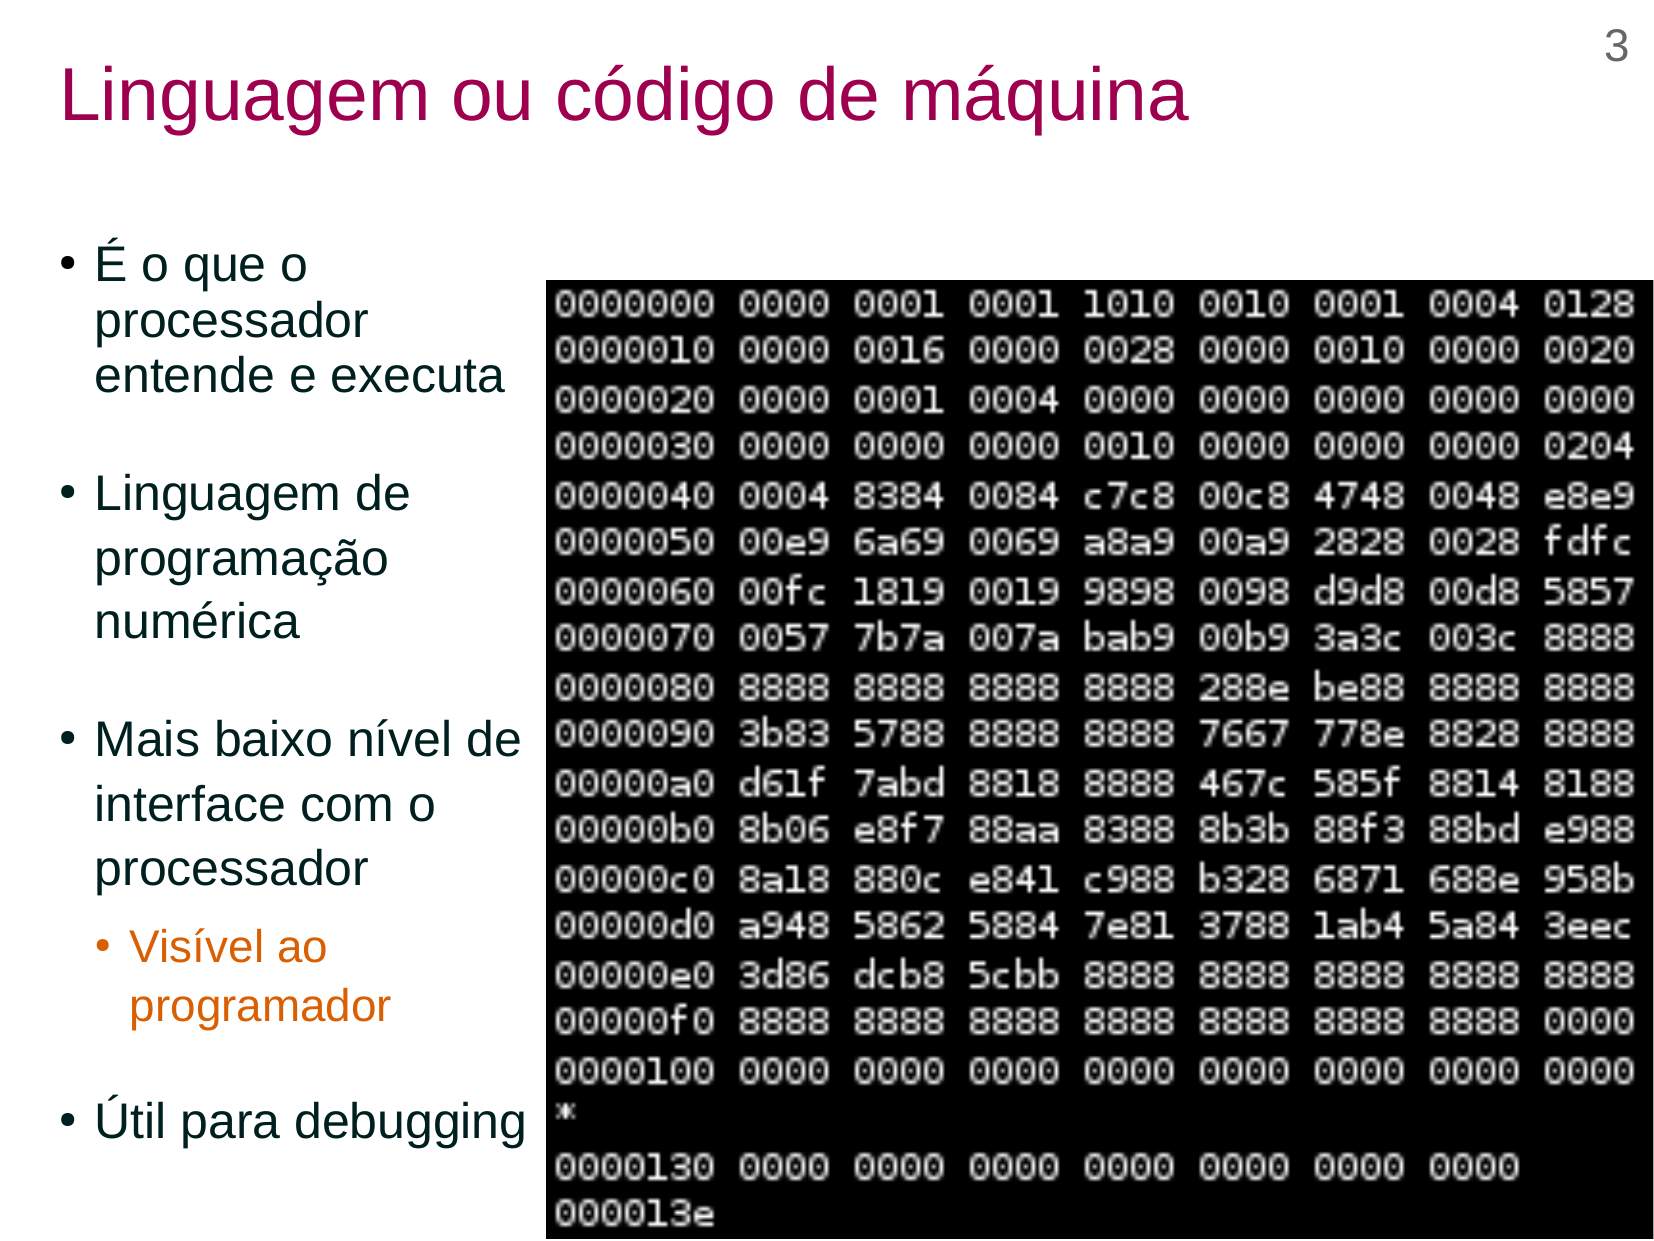

3
# Linguagem ou código de máquina
É o que o processador entende e executa
Linguagem de programação numérica
Mais baixo nível de interface com o processador
Visível ao programador
Útil para debugging